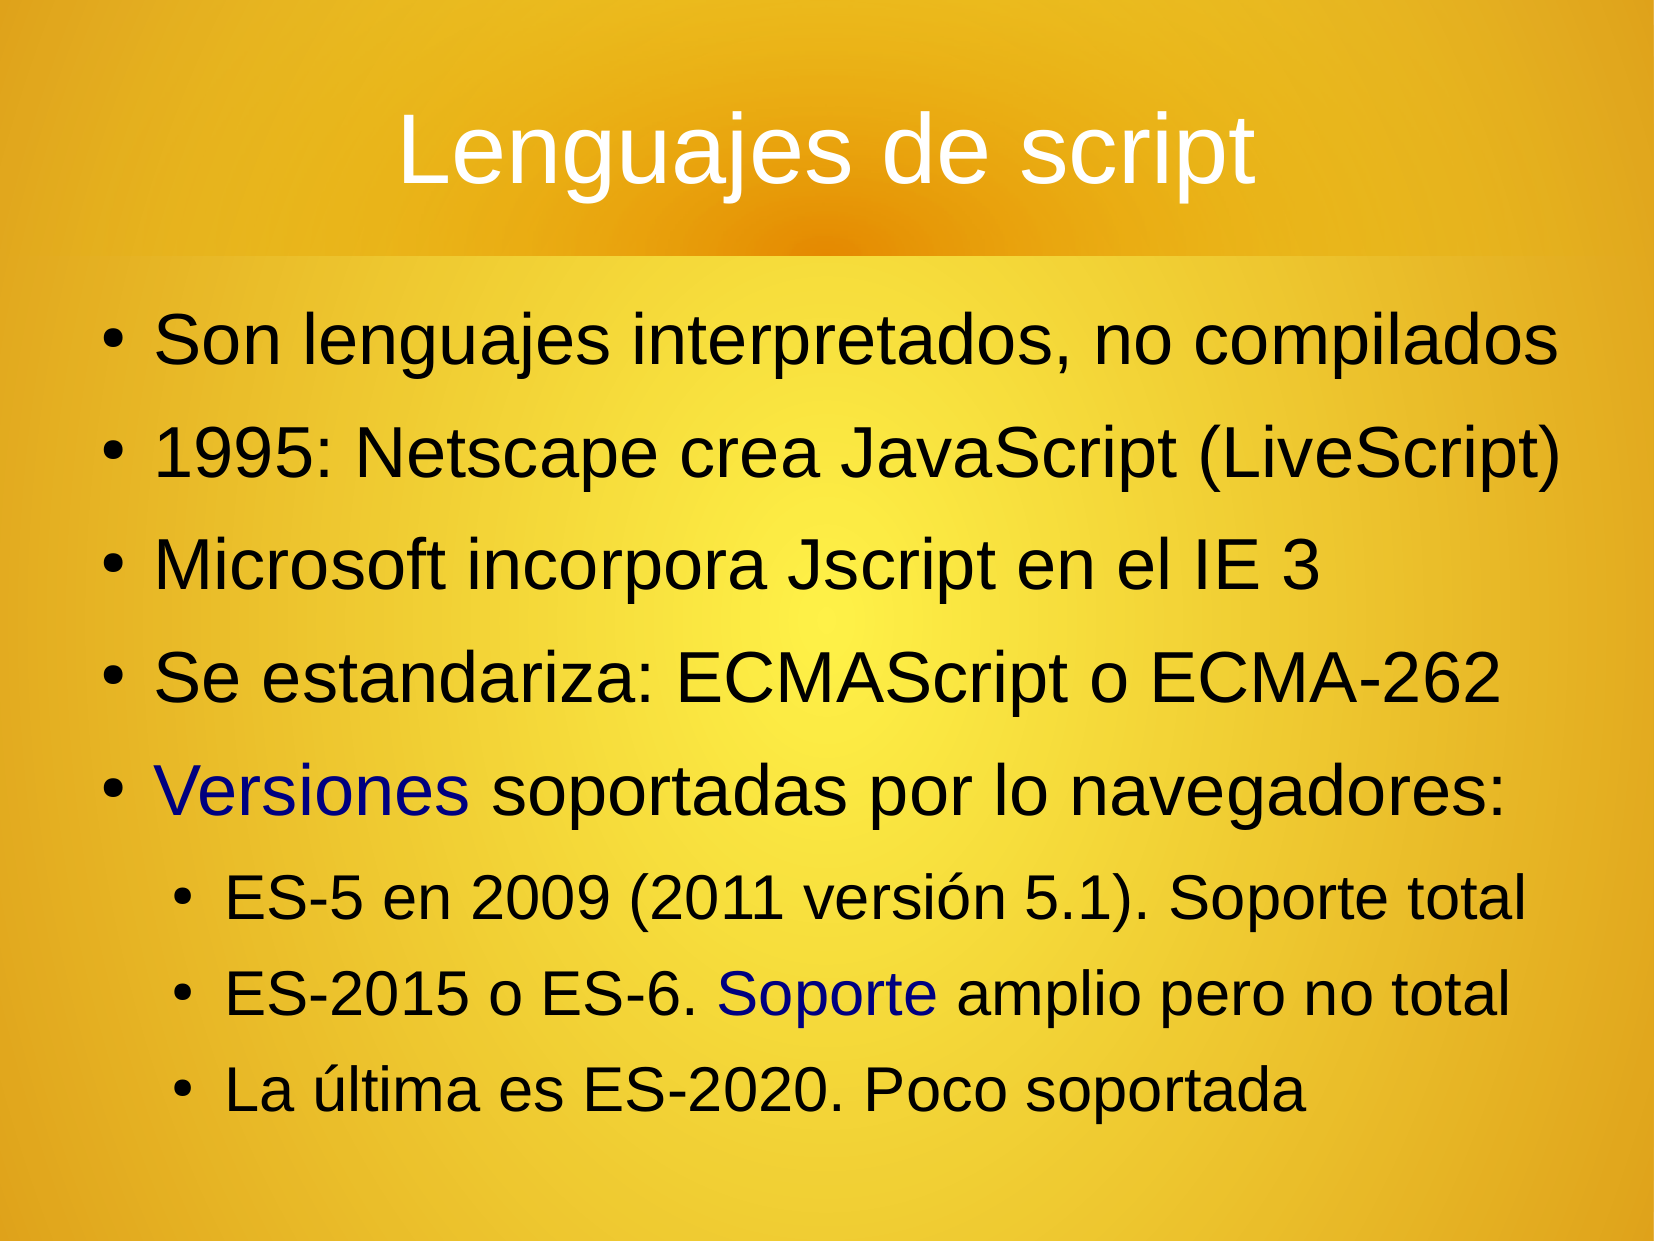

# Lenguajes de script
Son lenguajes interpretados, no compilados
1995: Netscape crea JavaScript (LiveScript)
Microsoft incorpora Jscript en el IE 3
Se estandariza: ECMAScript o ECMA-262
Versiones soportadas por lo navegadores:
ES-5 en 2009 (2011 versión 5.1). Soporte total
ES-2015 o ES-6. Soporte amplio pero no total
La última es ES-2020. Poco soportada